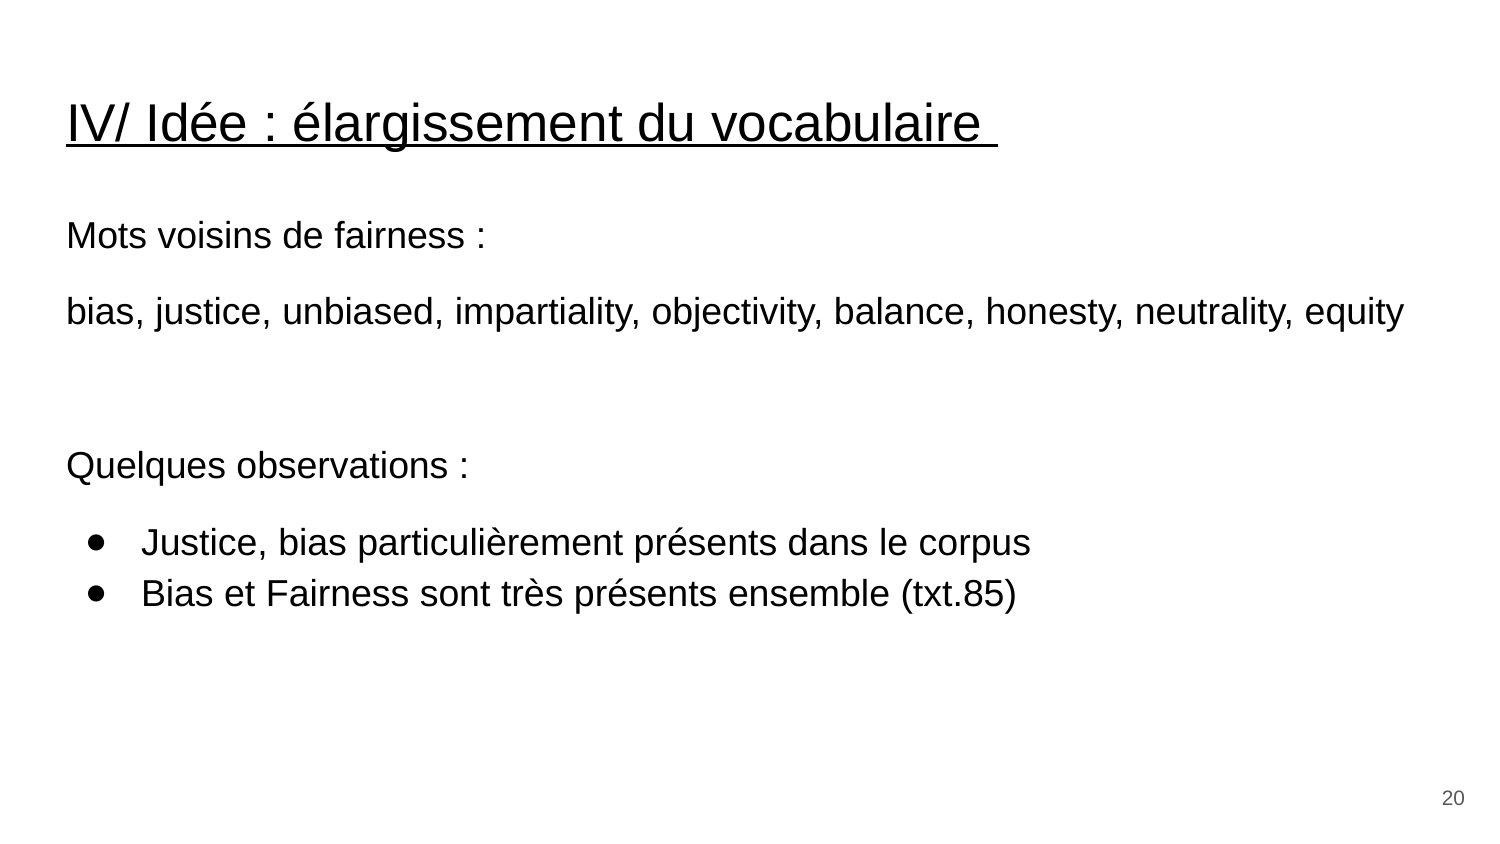

# IV/ Idée : élargissement du vocabulaire
Mots voisins de fairness :
bias, justice, unbiased, impartiality, objectivity, balance, honesty, neutrality, equity
Quelques observations :
Justice, bias particulièrement présents dans le corpus
Bias et Fairness sont très présents ensemble (txt.85)